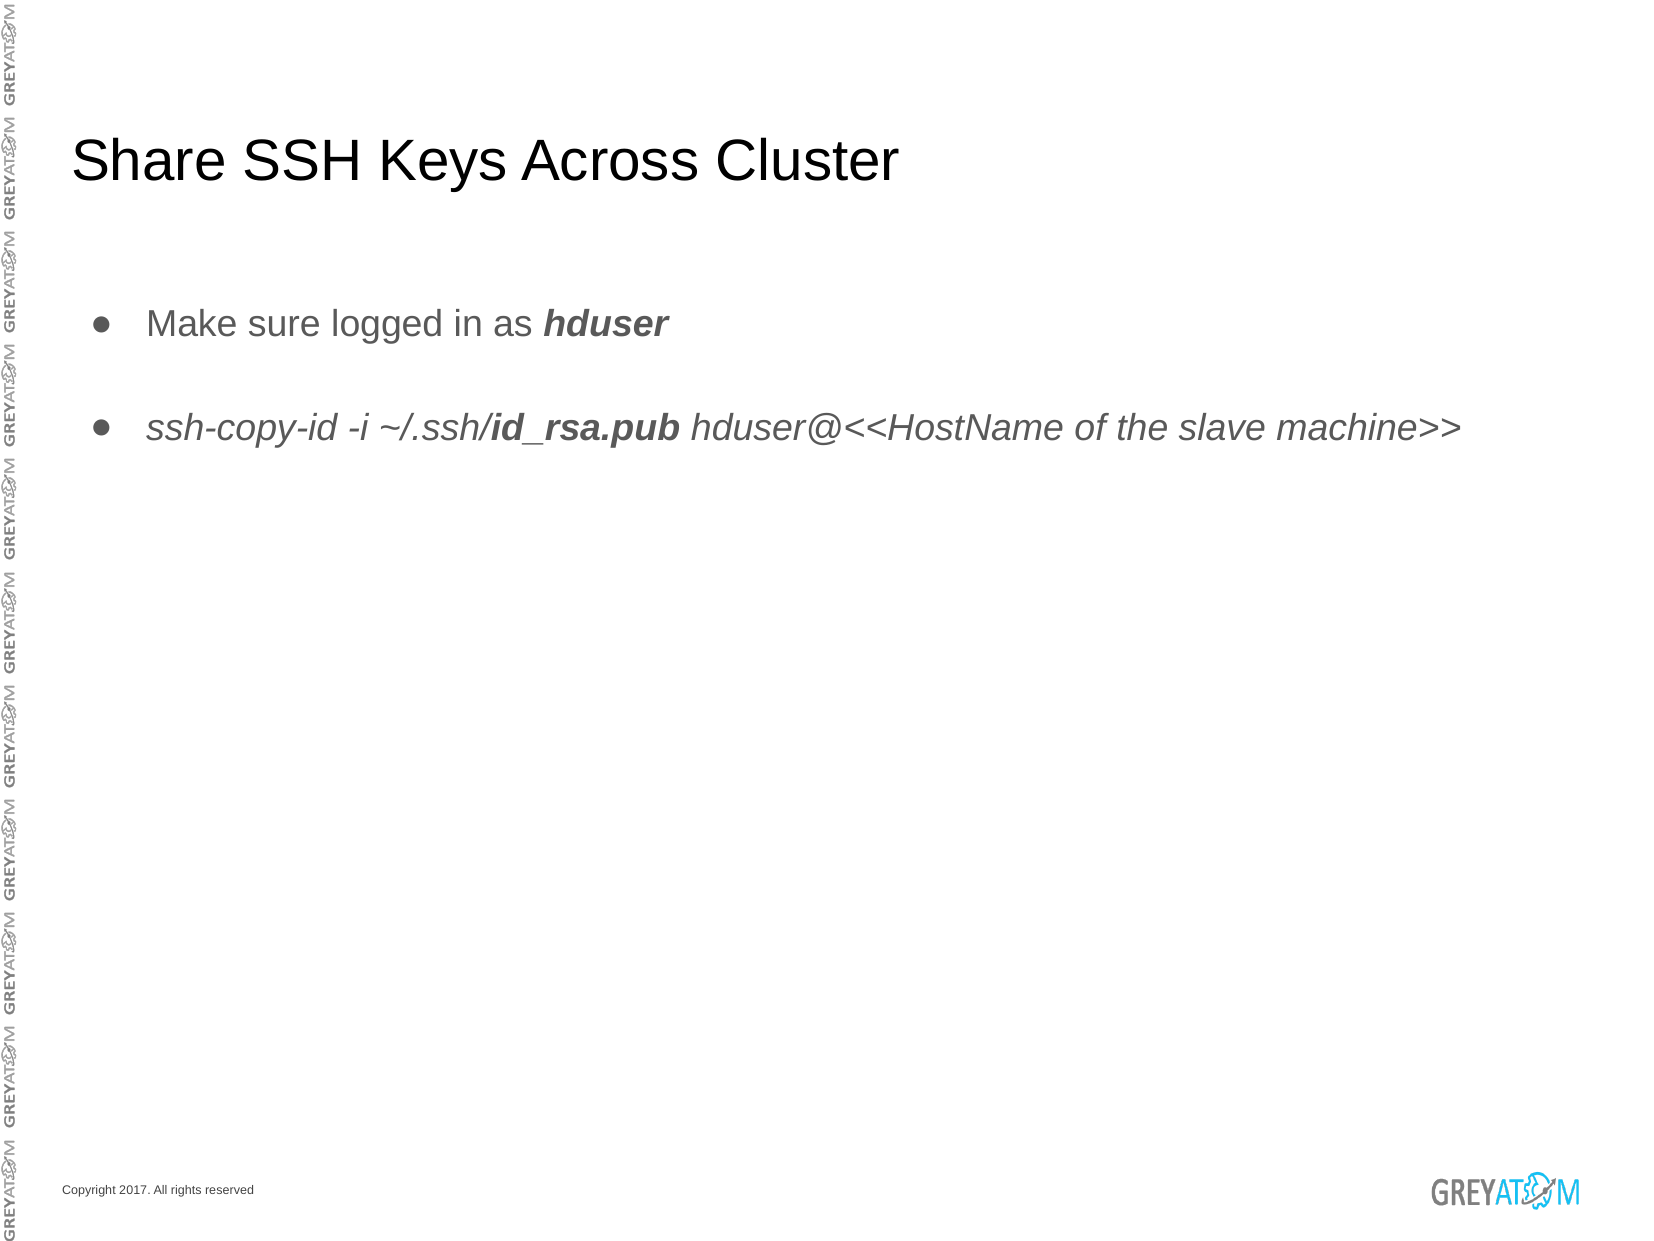

Share SSH Keys Across Cluster
Make sure logged in as hduser
ssh-copy-id -i ~/.ssh/id_rsa.pub hduser@<<HostName of the slave machine>>